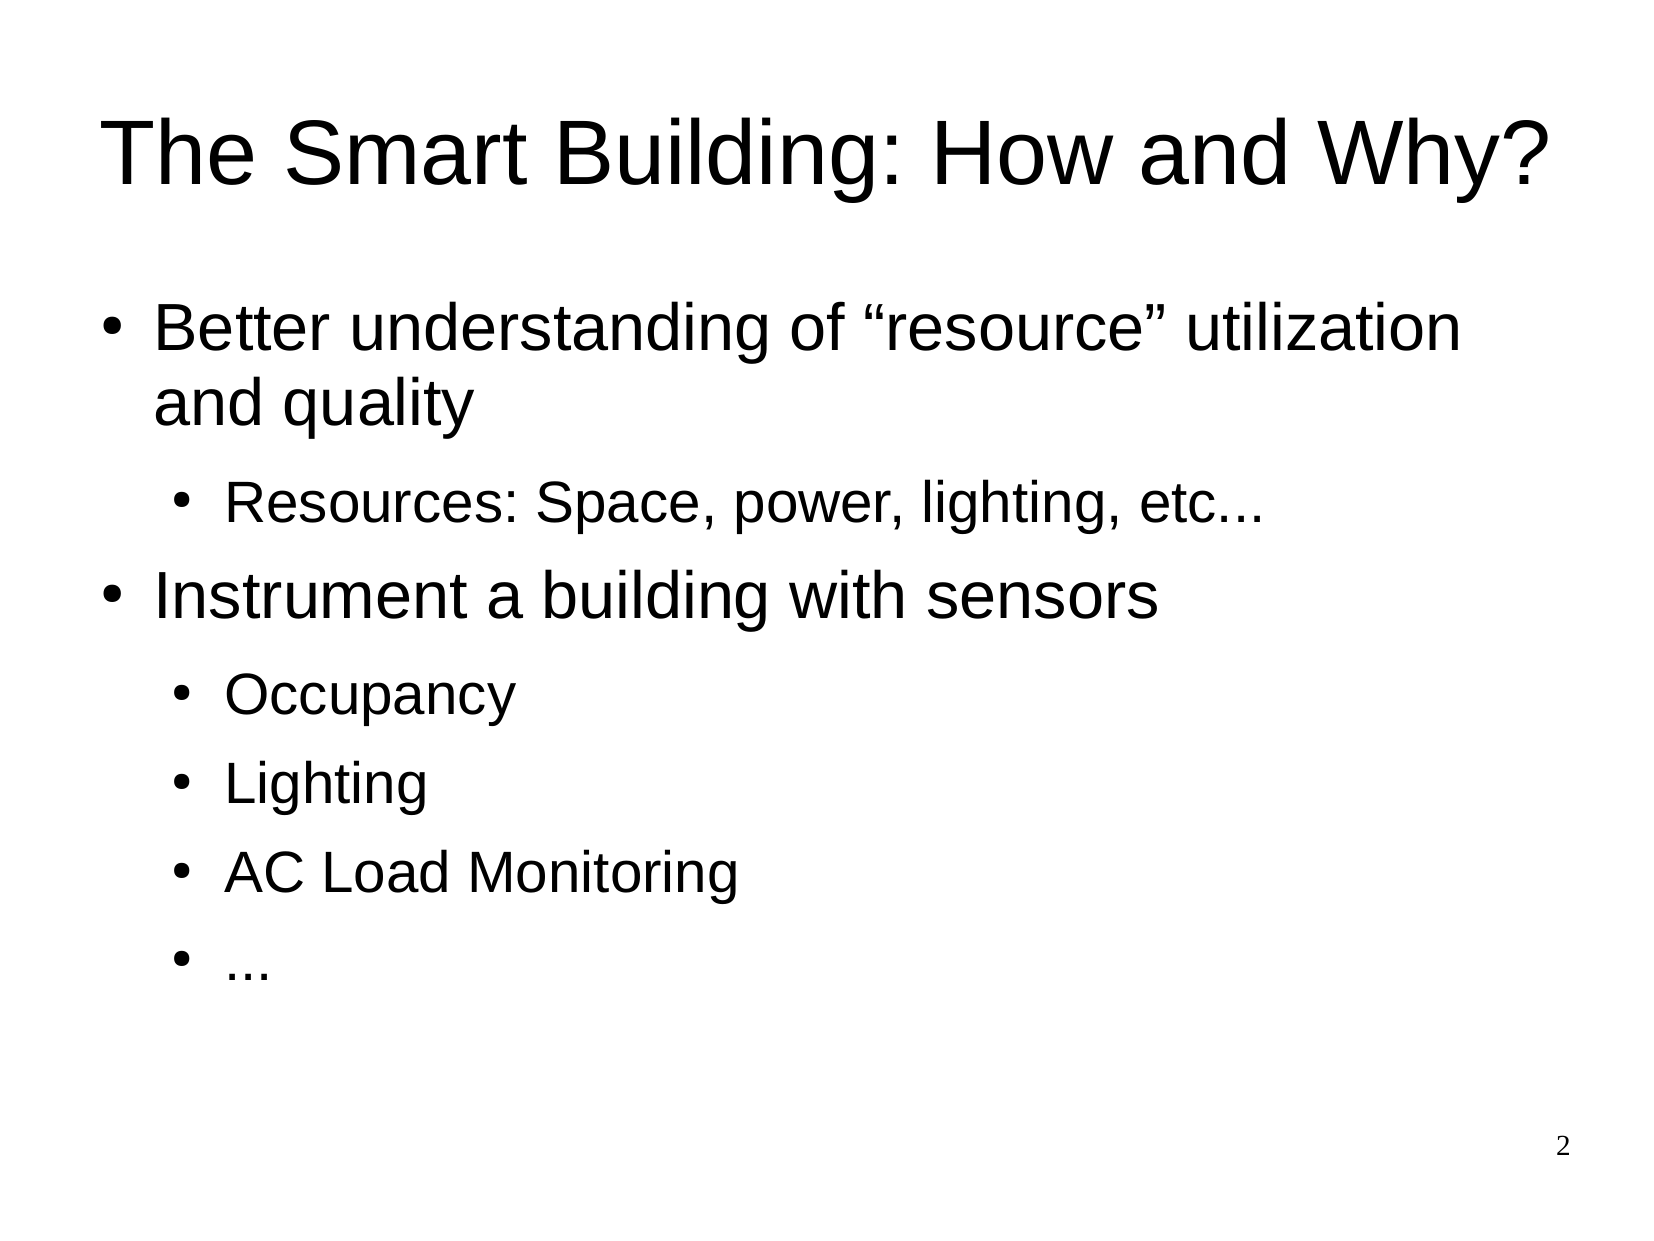

# The Smart Building: How and Why?
Better understanding of “resource” utilization and quality
Resources: Space, power, lighting, etc...
Instrument a building with sensors
Occupancy
Lighting
AC Load Monitoring
...
2